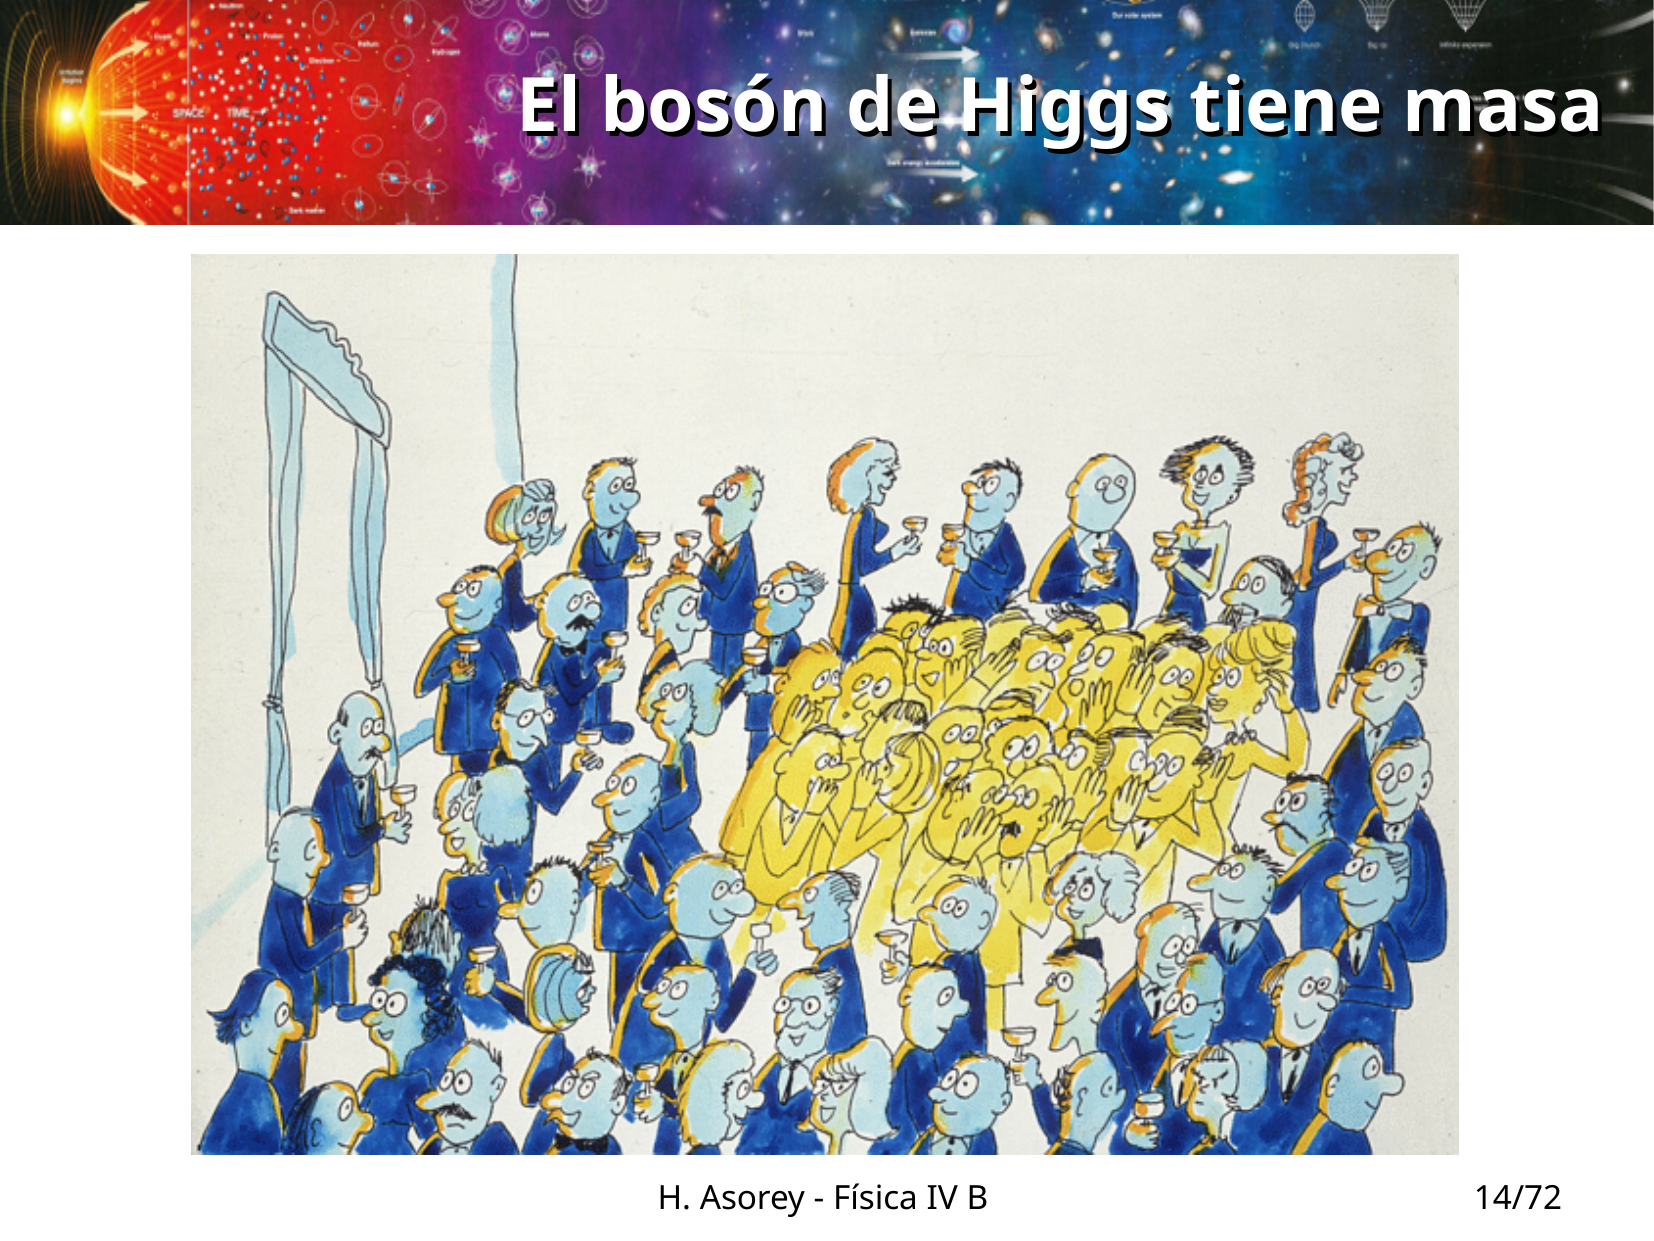

# El bosón de Higgs tiene masa
H. Asorey - Física IV B
14